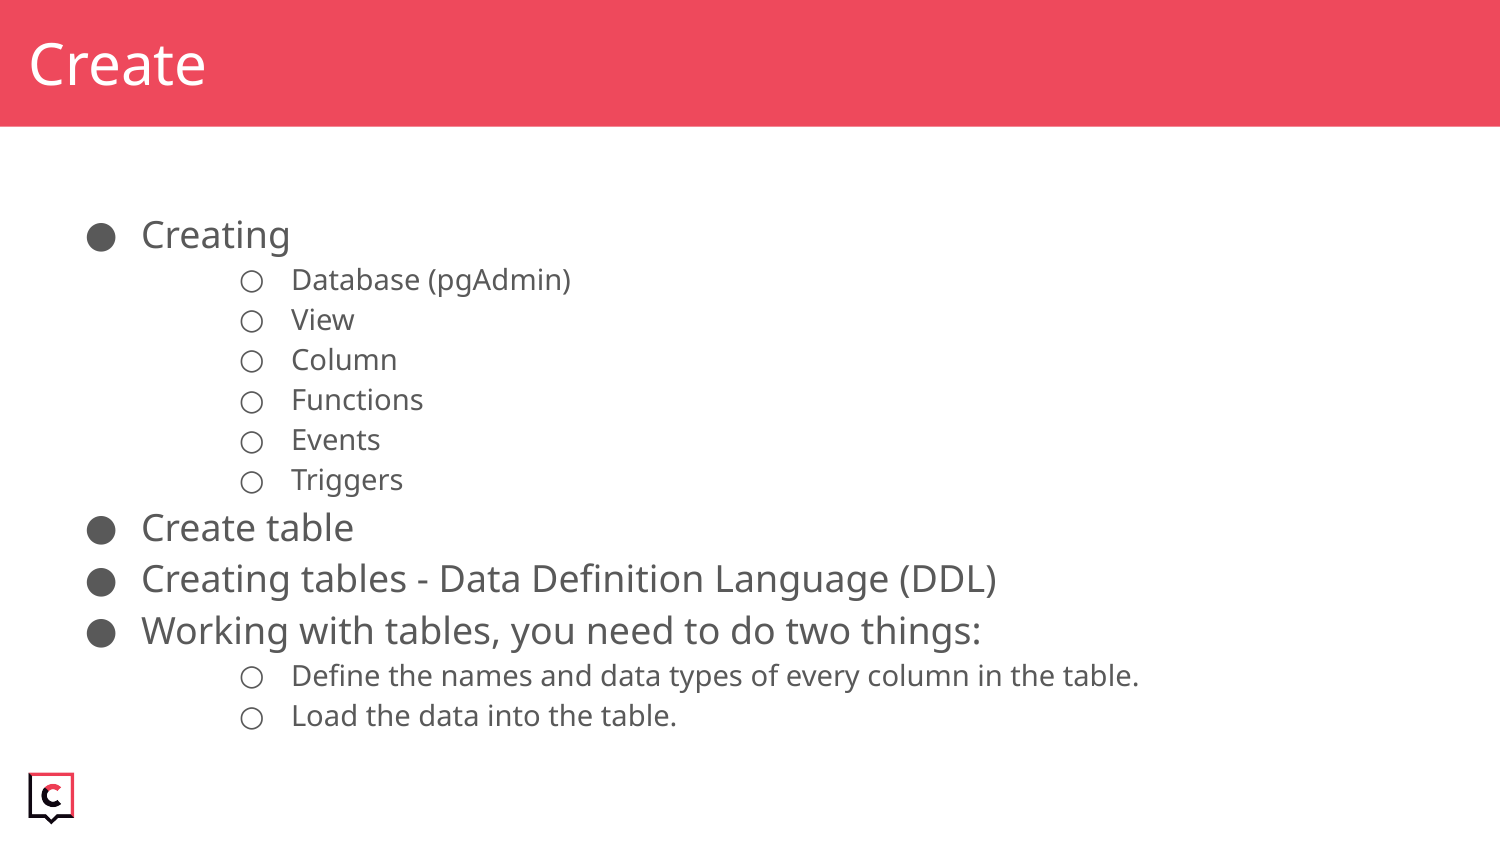

# Create
Creating
Database (pgAdmin)
View
Column
Functions
Events
Triggers
Create table
Creating tables - Data Definition Language (DDL)
Working with tables, you need to do two things:
Define the names and data types of every column in the table.
Load the data into the table.